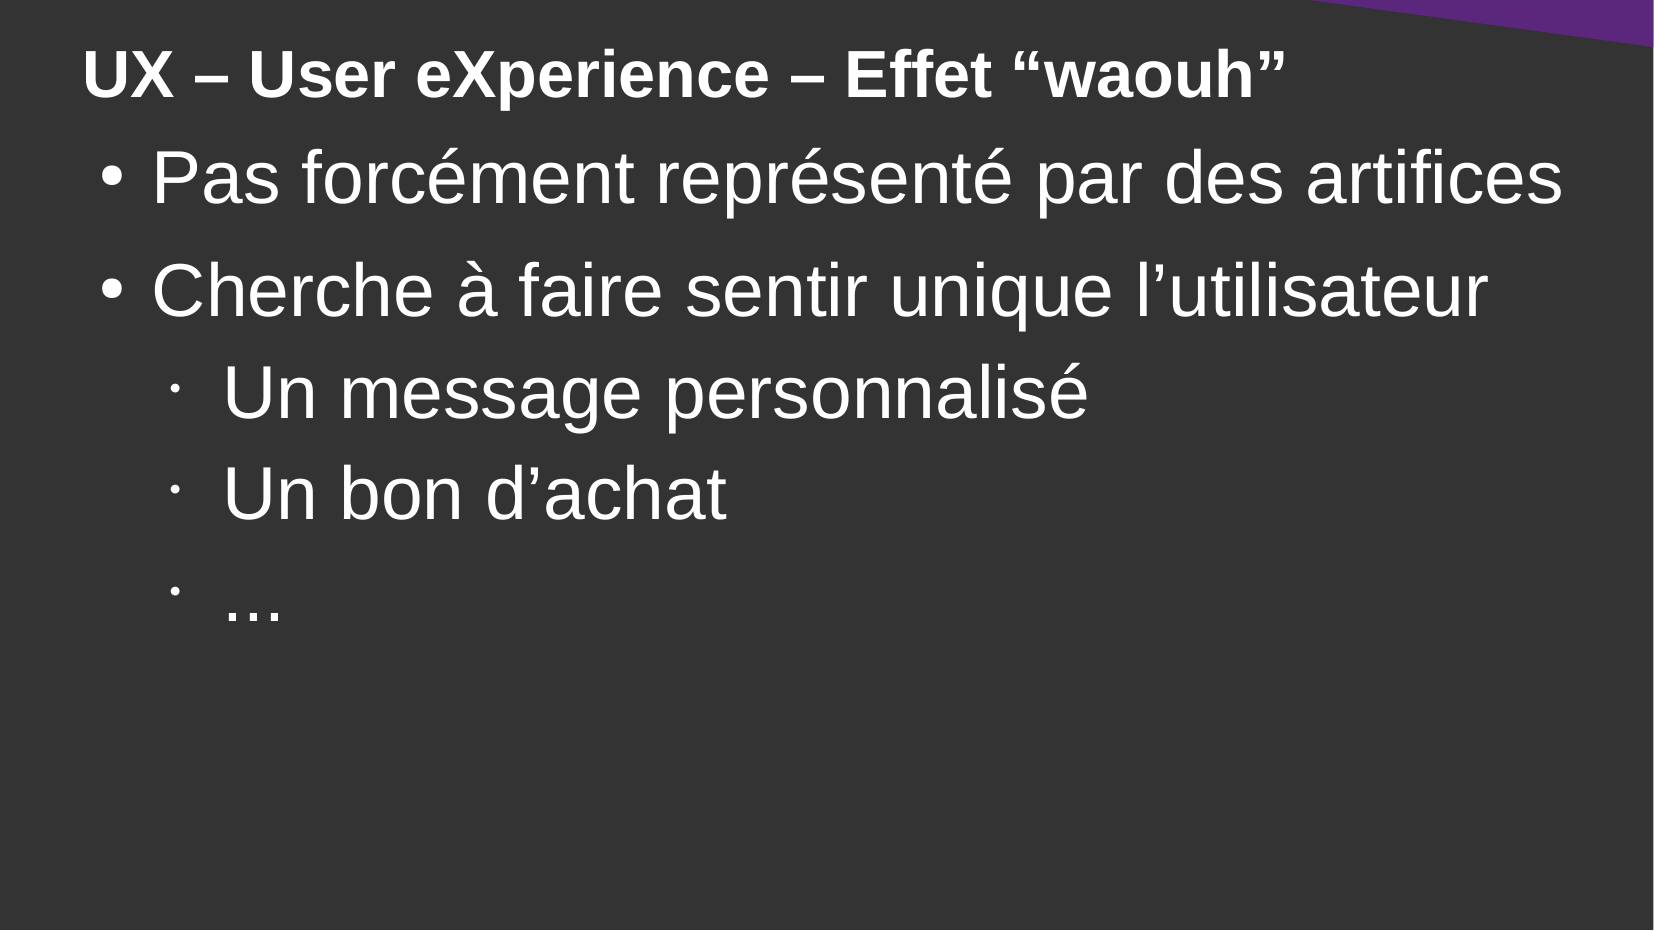

# UX – User eXperience – Effet “waouh”
Pas forcément représenté par des artifices
Cherche à faire sentir unique l’utilisateur
Un message personnalisé
Un bon d’achat
...